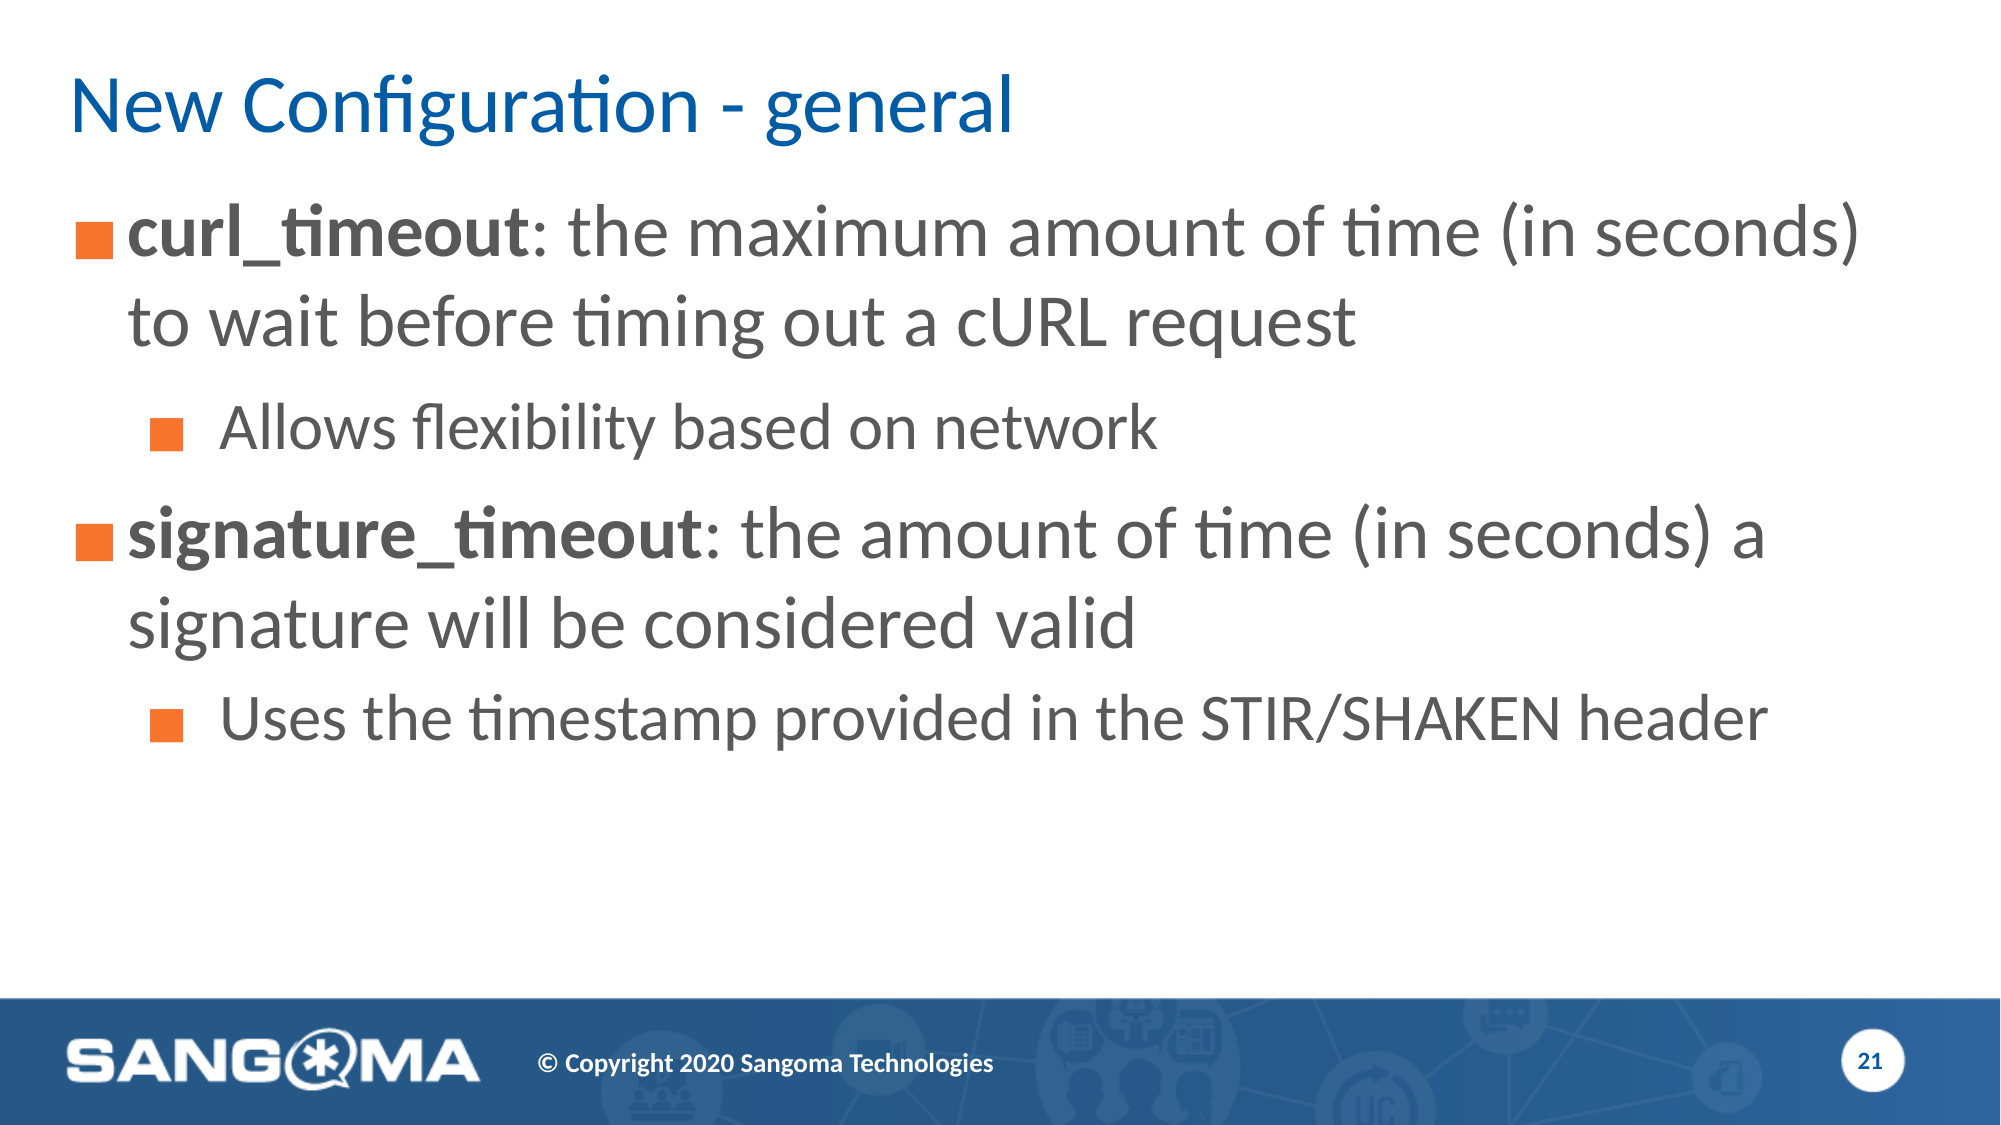

# New Configuration - general
curl_timeout: the maximum amount of time (in seconds) to wait before timing out a cURL request
Allows flexibility based on network
signature_timeout: the amount of time (in seconds) a signature will be considered valid
Uses the timestamp provided in the STIR/SHAKEN header